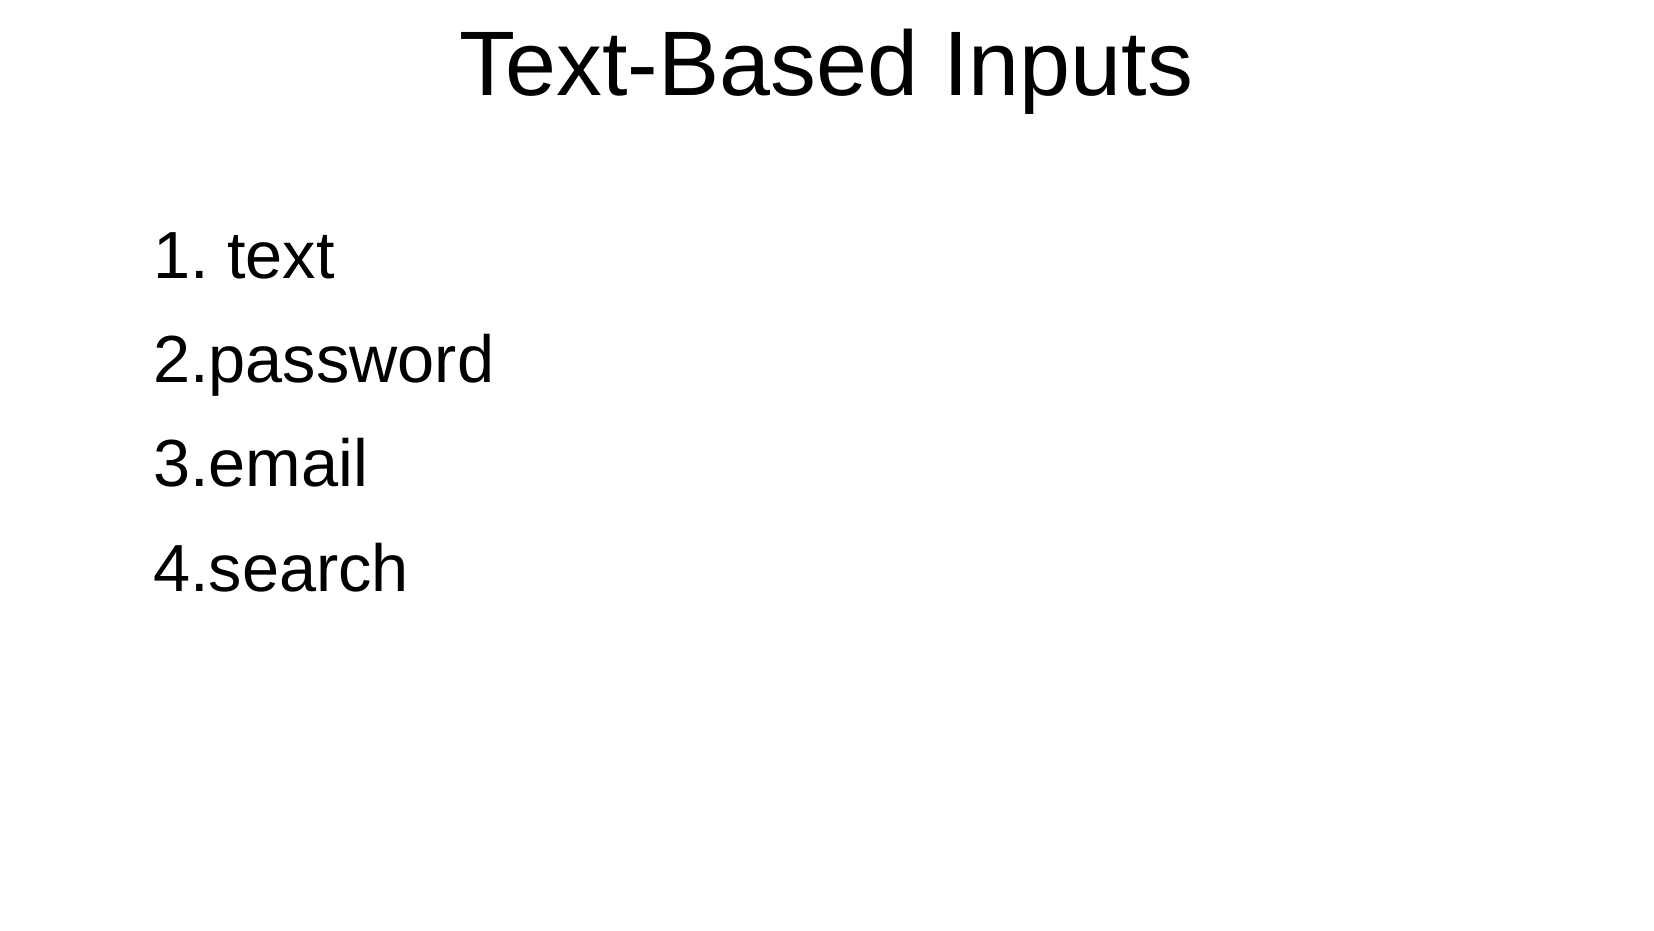

# Text-Based Inputs
1. text
2.password
3.email
4.search